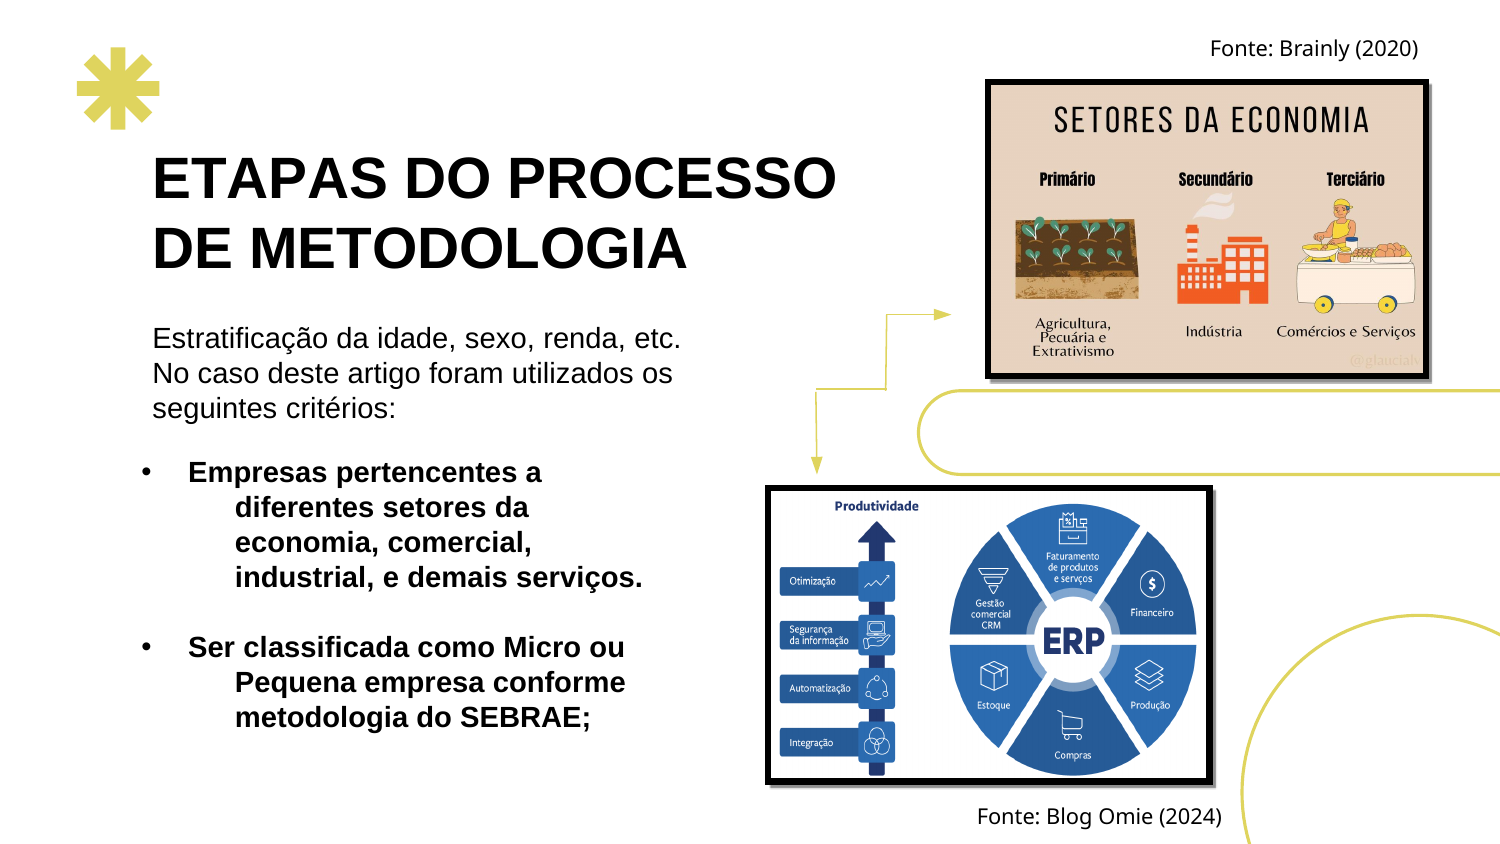

Fonte: Brainly (2020)
ETAPAS DO PROCESSO DE METODOLOGIA
Estratificação da idade, sexo, renda, etc. No caso deste artigo foram utilizados os seguintes critérios:
Empresas pertencentes a diferentes setores da economia, comercial, industrial, e demais serviços.
Ser classificada como Micro ou Pequena empresa conforme metodologia do SEBRAE;
Fonte: Blog Omie (2024)